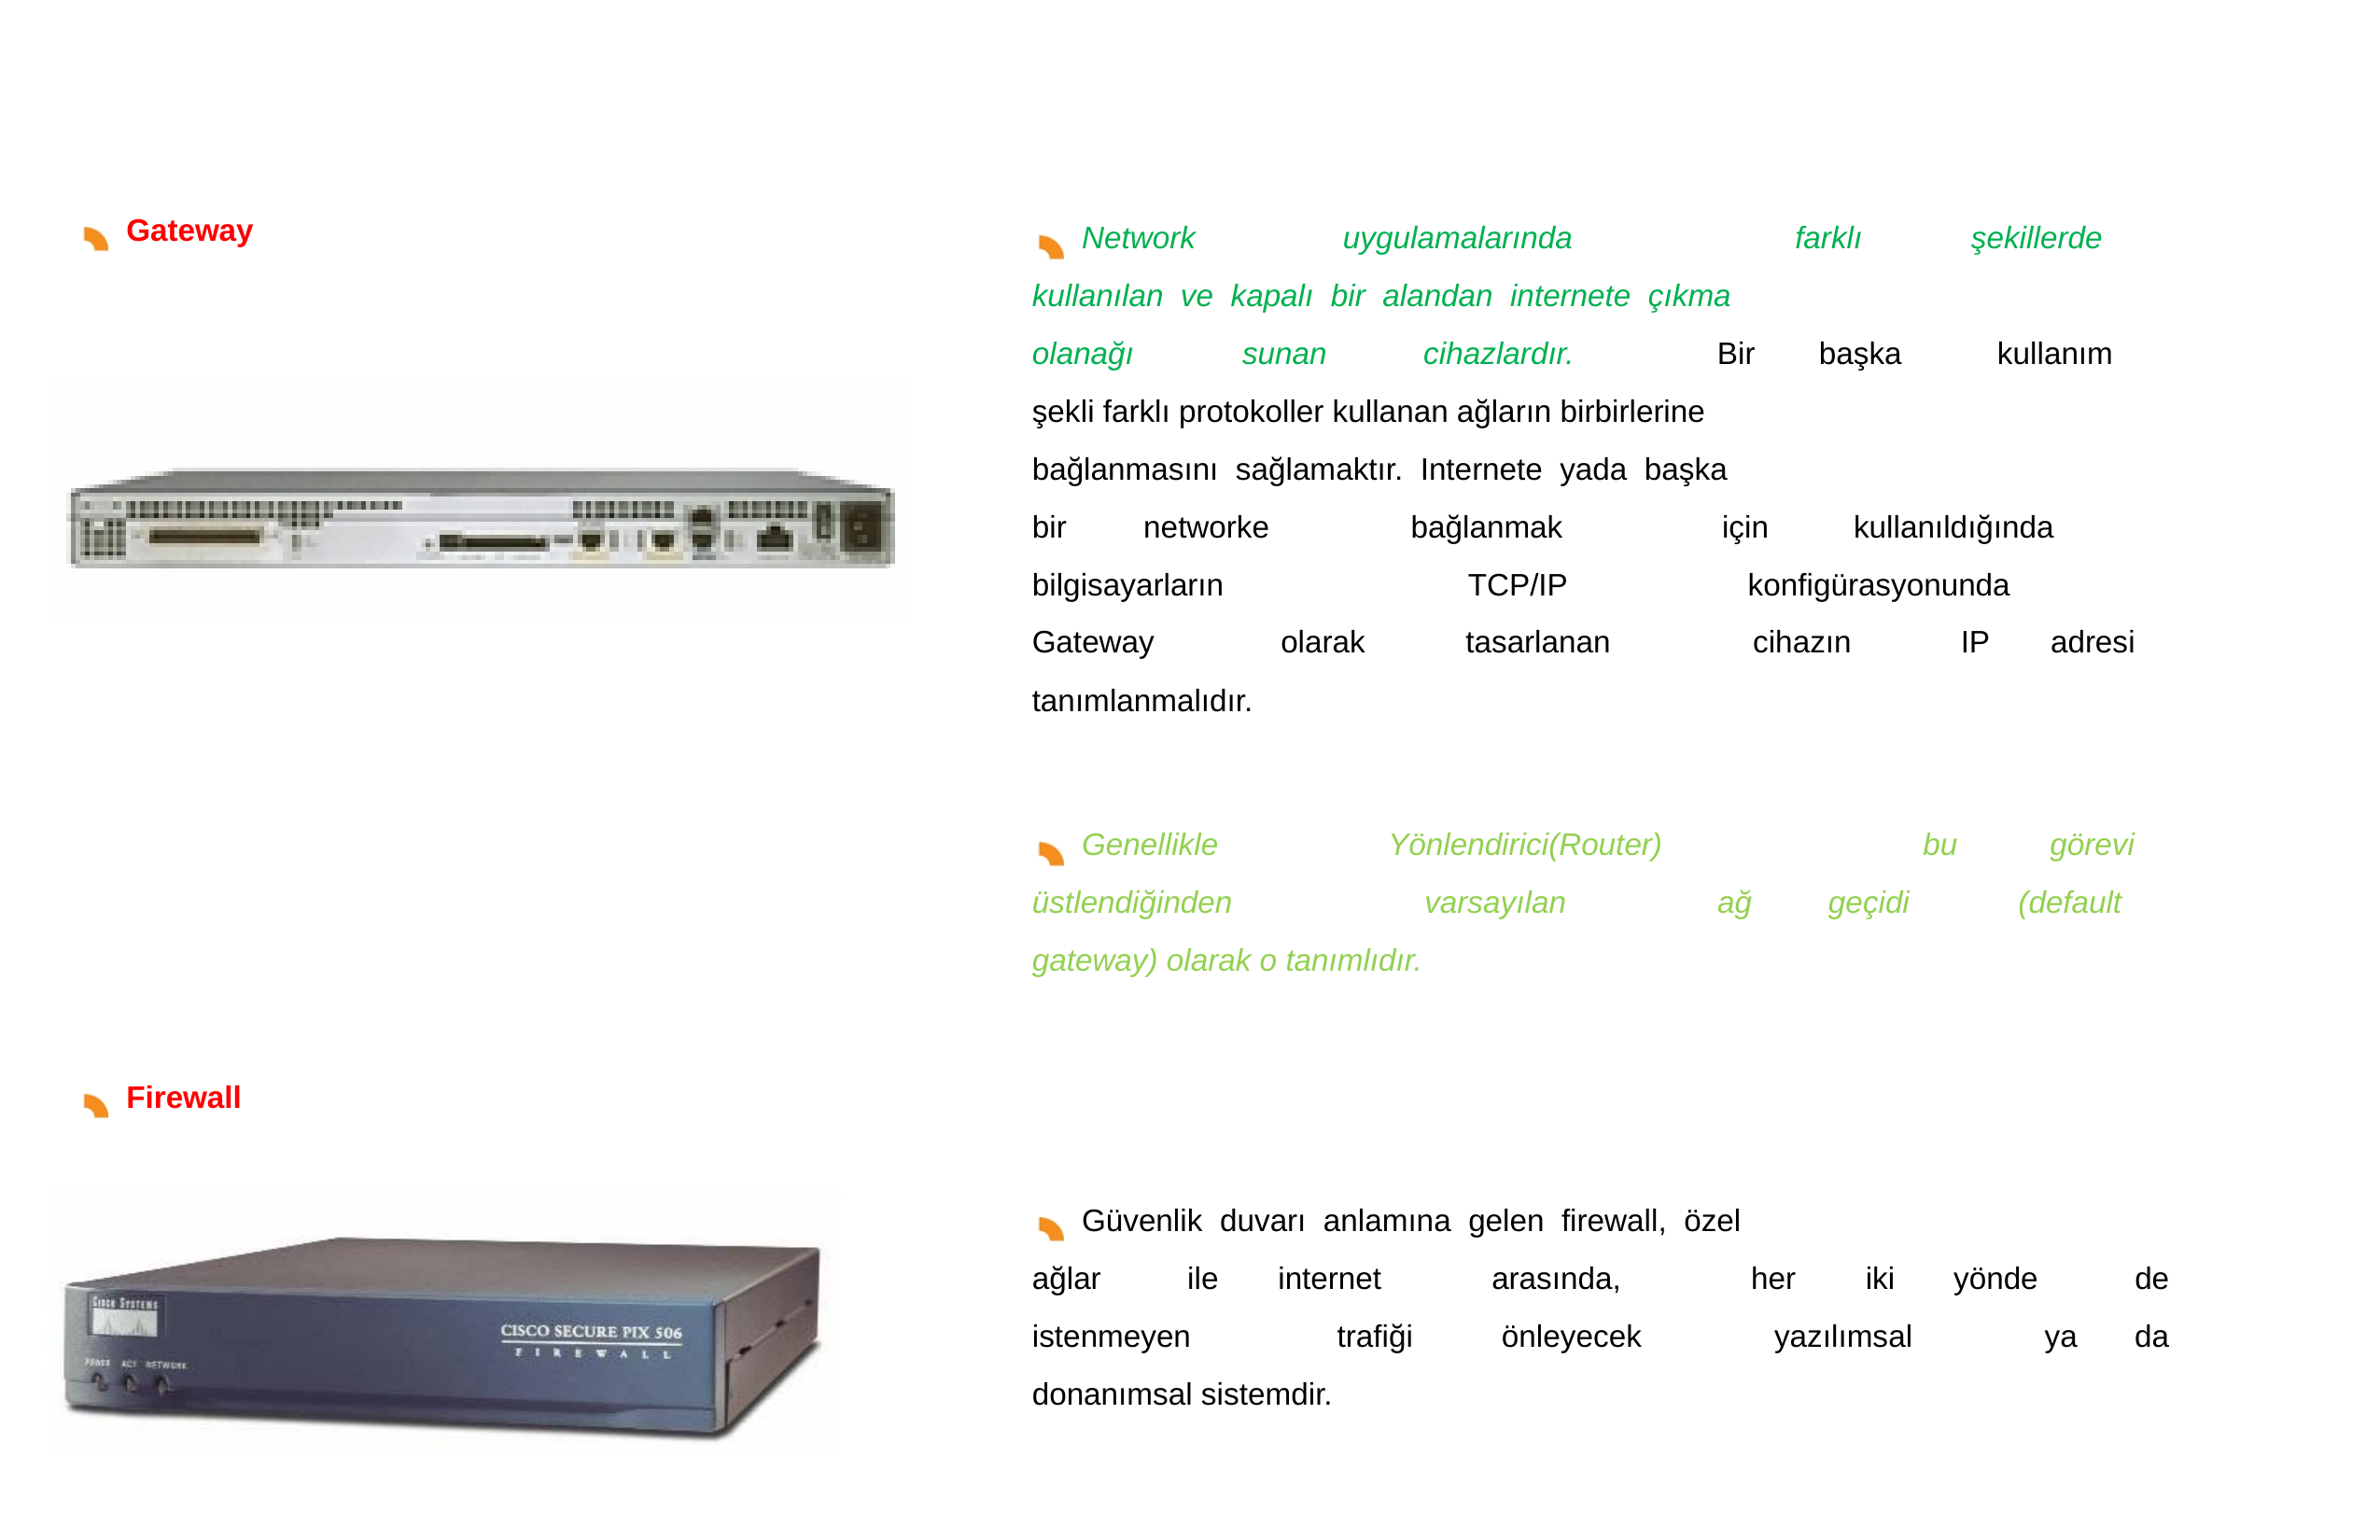

Gateway
 Network
uygulamalarında
farklı
şekillerde
kullanılan ve kapalı bir alandan internete çıkma
olanağı
sunan
cihazlardır.
Bir
başka
kullanım
şekli farklı protokoller kullanan ağların birbirlerine
bağlanmasını sağlamaktır. Internete yada başka
bir
networke
bağlanmak
için
kullanıldığında
bilgisayarların
TCP/IP
konfigürasyonunda
Gateway
olarak
tasarlanan
cihazın
IP
adresi
tanımlanmalıdır.
 Genellikle
Yönlendirici(Router)
bu
görevi
üstlendiğinden
varsayılan
ağ
geçidi
(default
gateway) olarak o tanımlıdır.
 Firewall
 Güvenlik duvarı anlamına gelen firewall, özel
ağlar
ile
internet
arasında,
her
iki
yönde
de
istenmeyen
trafiği
önleyecek
yazılımsal
ya
da
donanımsal sistemdir.